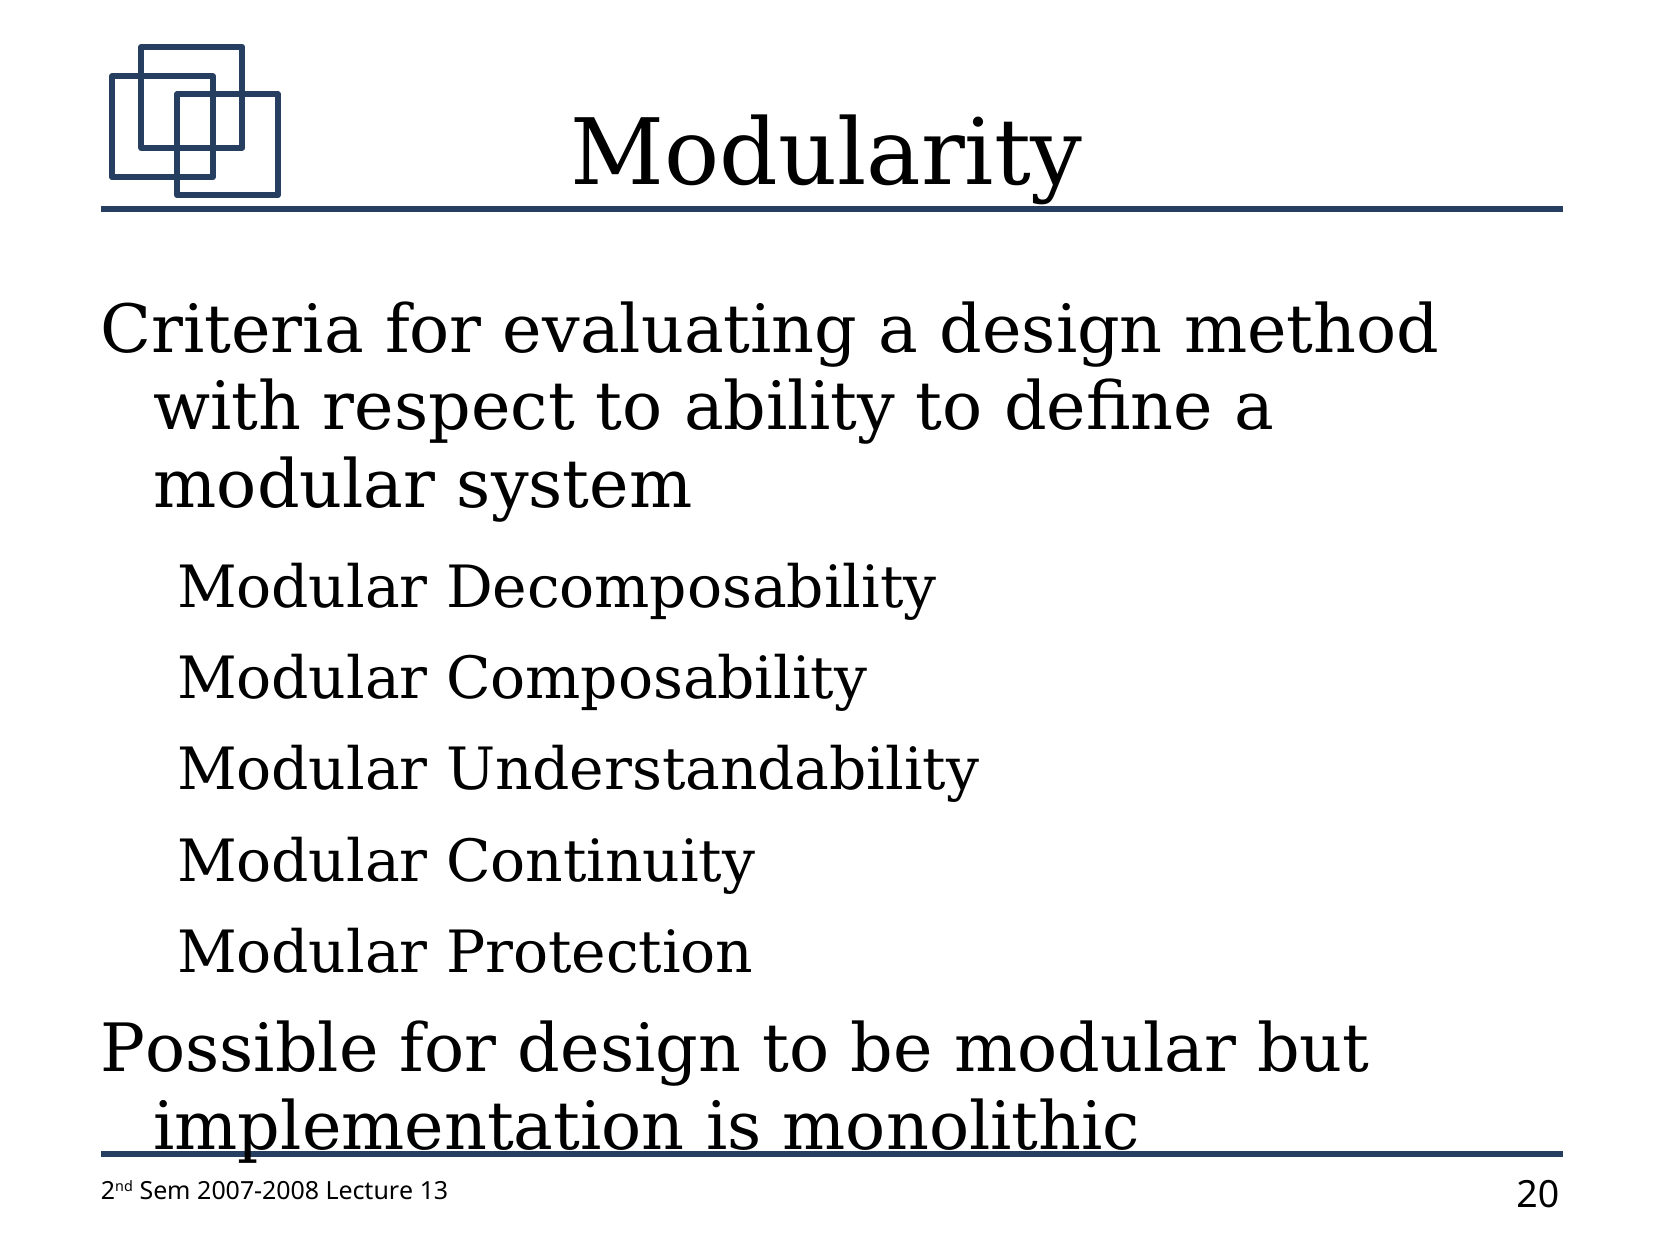

# Modularity
Criteria for evaluating a design method with respect to ability to define a modular system
Modular Decomposability
Modular Composability
Modular Understandability
Modular Continuity
Modular Protection
Possible for design to be modular but implementation is monolithic